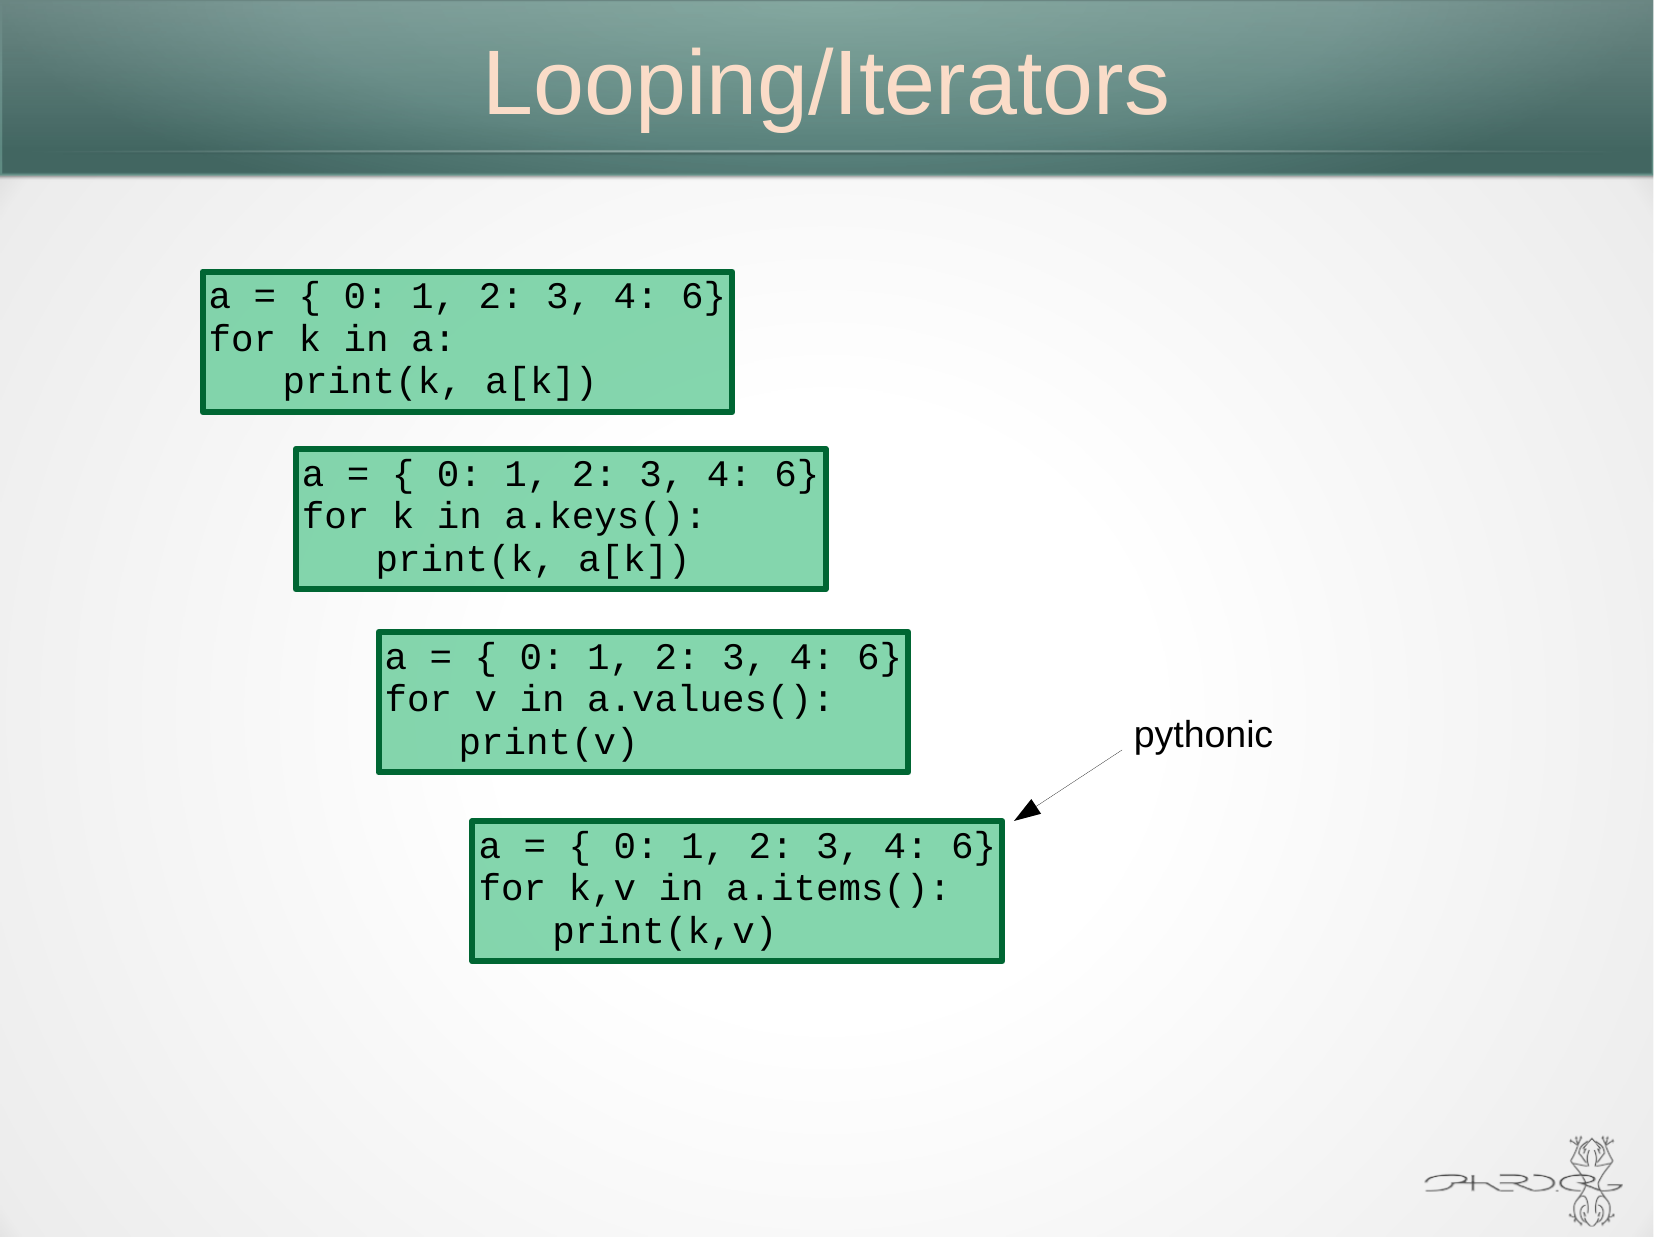

# Looping/Iterators
a = { 0: 1, 2: 3, 4: 6}
for k in a:
	print(k, a[k])
a = { 0: 1, 2: 3, 4: 6}
for k in a.keys():
	print(k, a[k])
a = { 0: 1, 2: 3, 4: 6}
for v in a.values():
	print(v)
pythonic
a = { 0: 1, 2: 3, 4: 6}
for k,v in a.items():
	print(k,v)